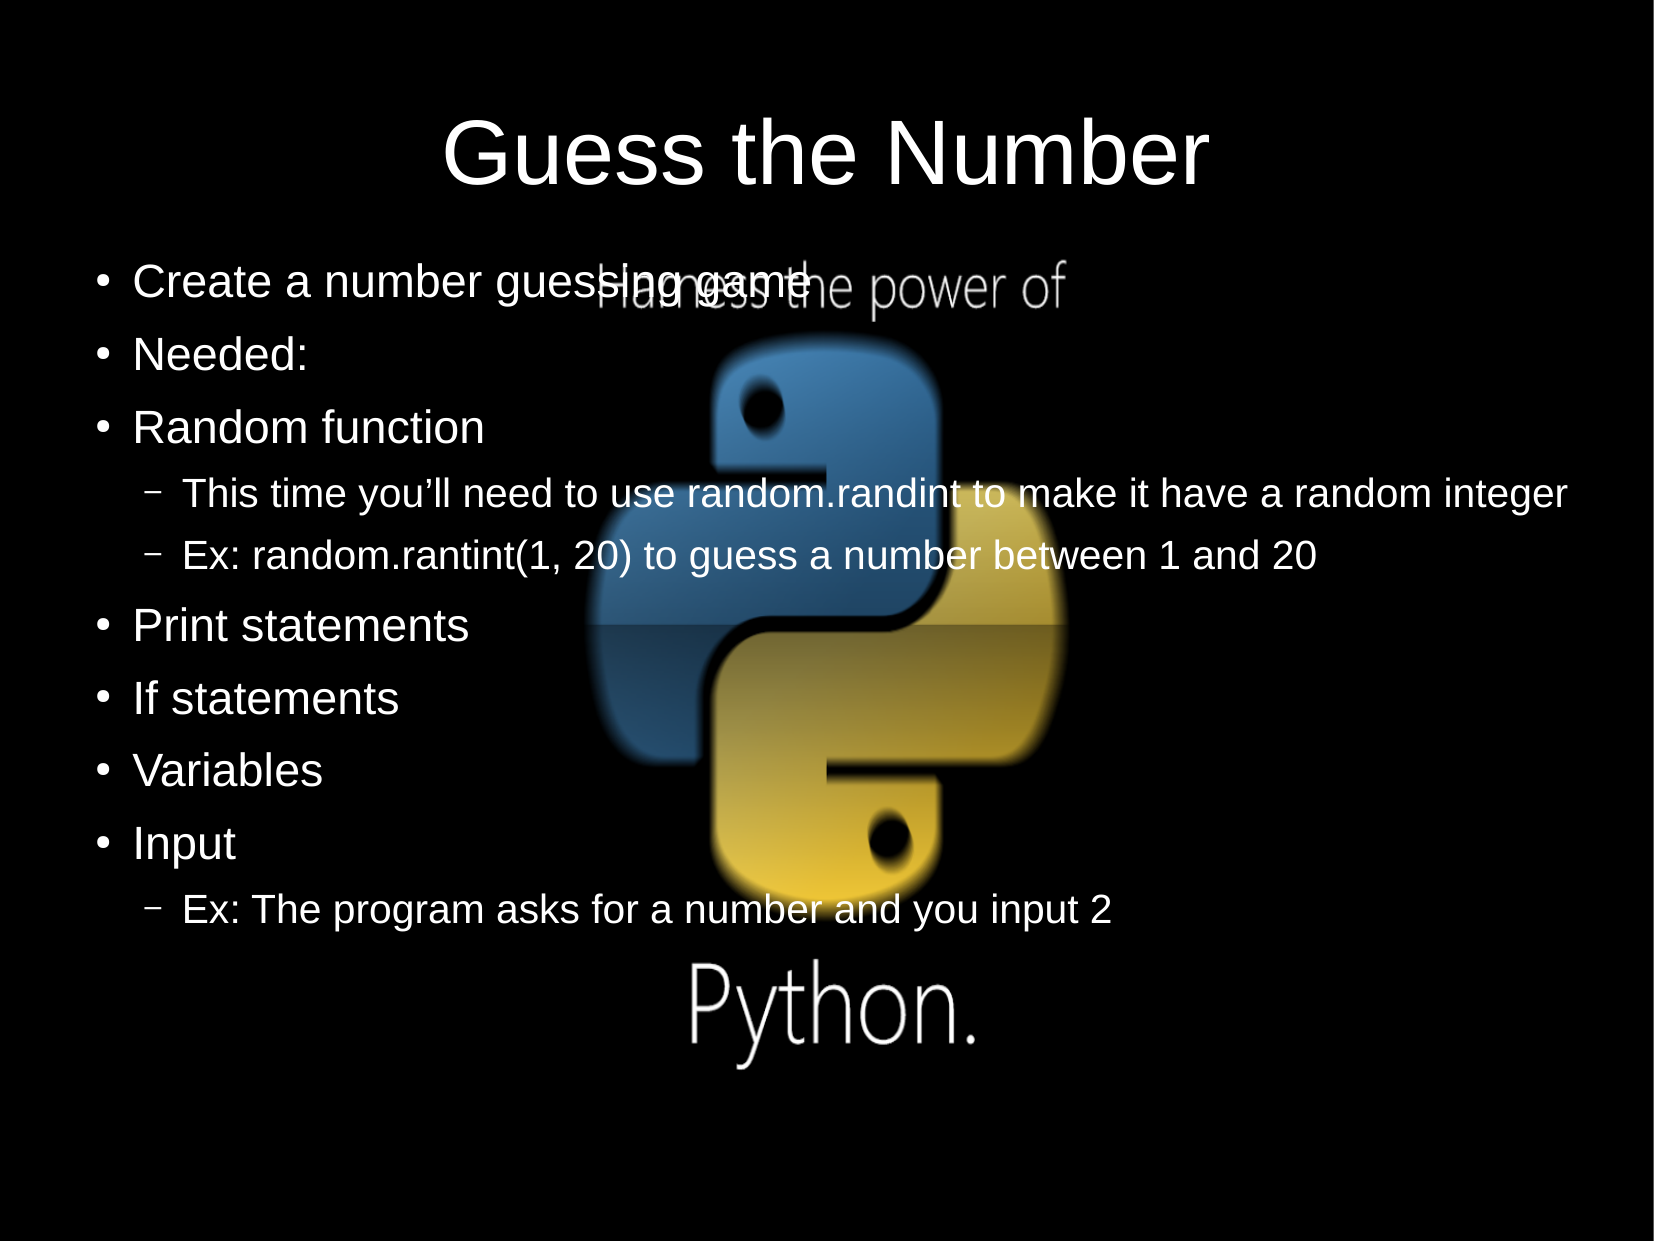

# Guess the Number
Create a number guessing game
Needed:
Random function
This time you’ll need to use random.randint to make it have a random integer
Ex: random.rantint(1, 20) to guess a number between 1 and 20
Print statements
If statements
Variables
Input
Ex: The program asks for a number and you input 2